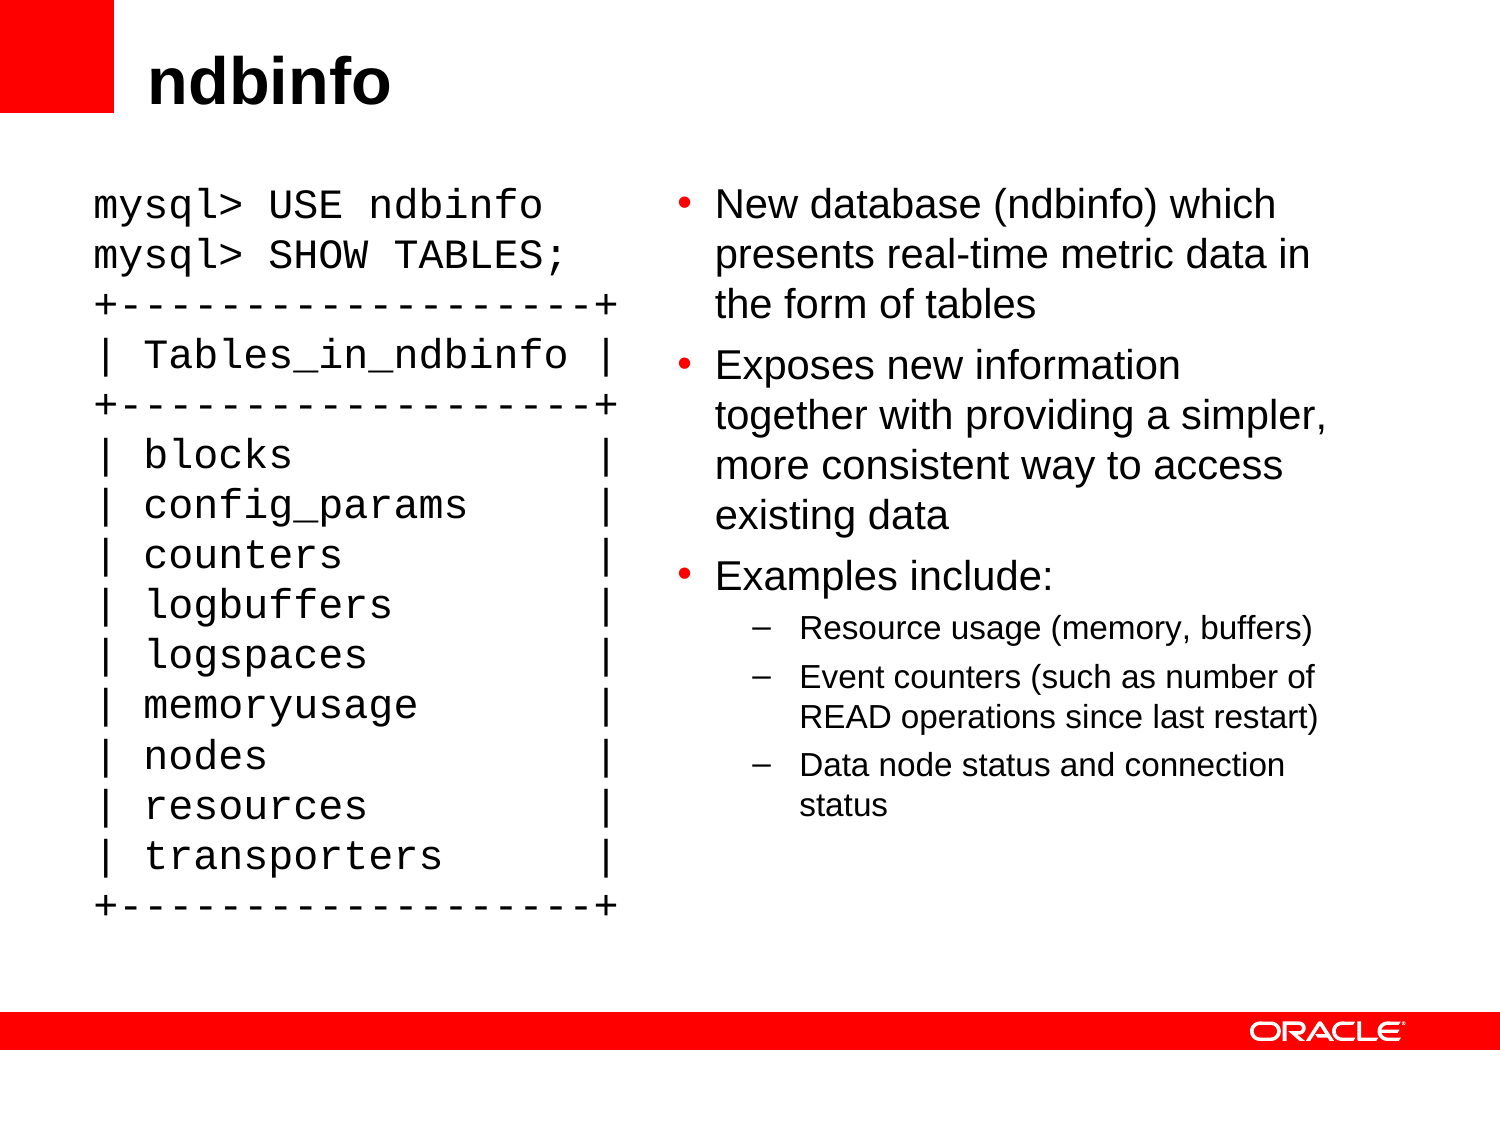

# ndbinfo
mysql> USE ndbinfo
mysql> SHOW TABLES;
+-------------------+
| Tables_in_ndbinfo |
+-------------------+
| blocks |
| config_params |
| counters |
| logbuffers |
| logspaces |
| memoryusage |
| nodes |
| resources |
| transporters |
+-------------------+
New database (ndbinfo) which presents real-time metric data in the form of tables
Exposes new information together with providing a simpler, more consistent way to access existing data
Examples include:
Resource usage (memory, buffers)
Event counters (such as number of READ operations since last restart)
Data node status and connection status